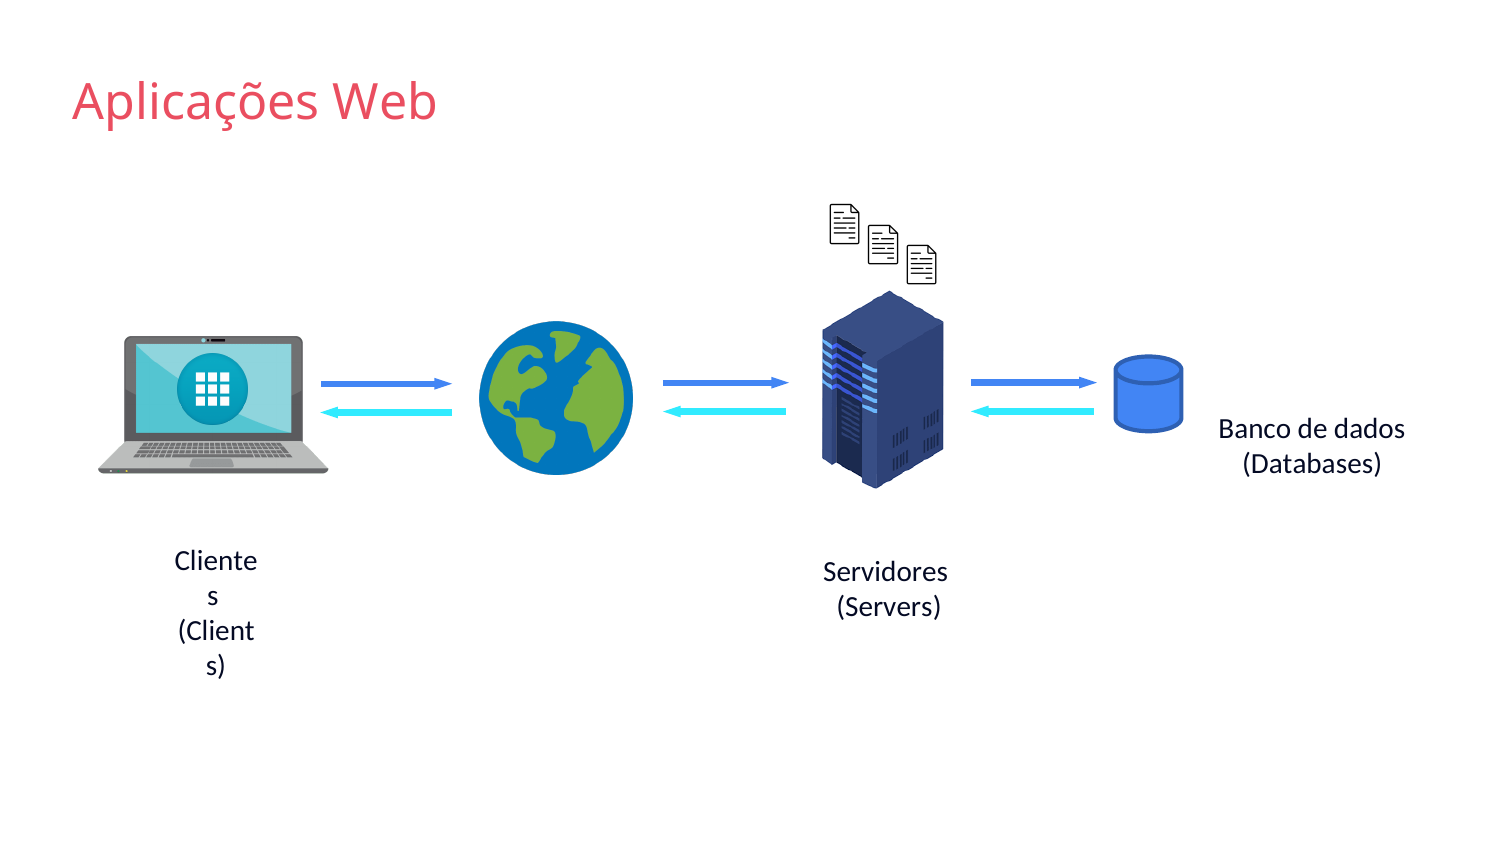

Aplicações Web
Banco de dados
(Databases)
Clientes
(Clients)
Servidores
(Servers)